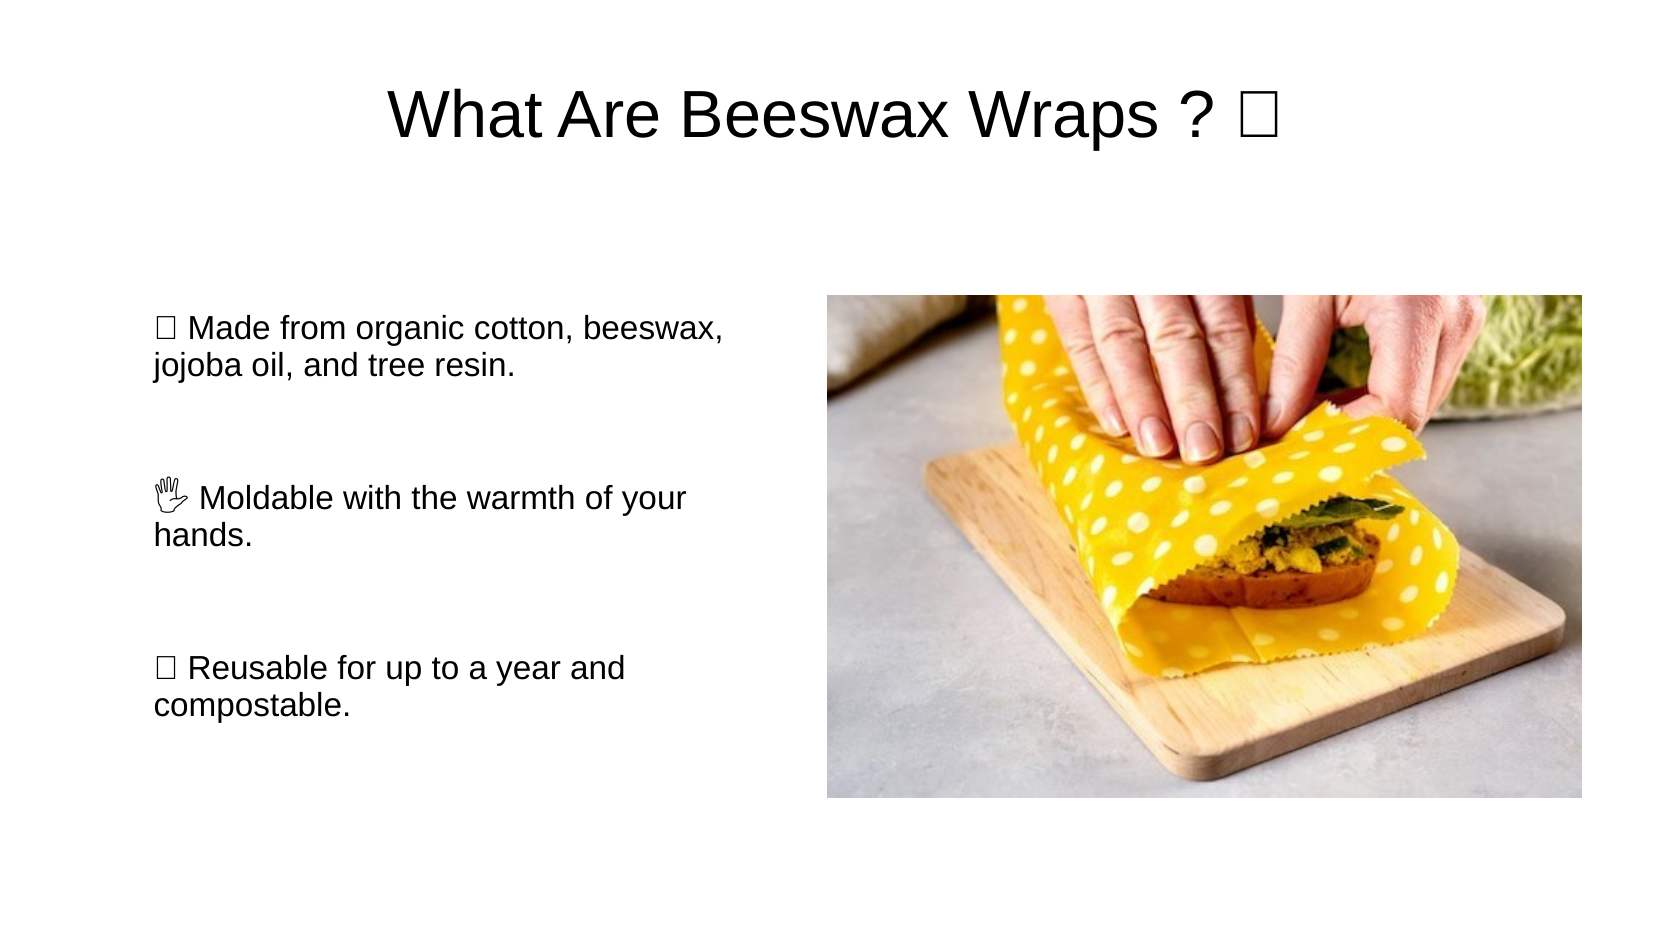

# What Are Beeswax Wraps ? 🍯
🌿 Made from organic cotton, beeswax, jojoba oil, and tree resin.
🖐️ Moldable with the warmth of your hands.
🔄 Reusable for up to a year and compostable.